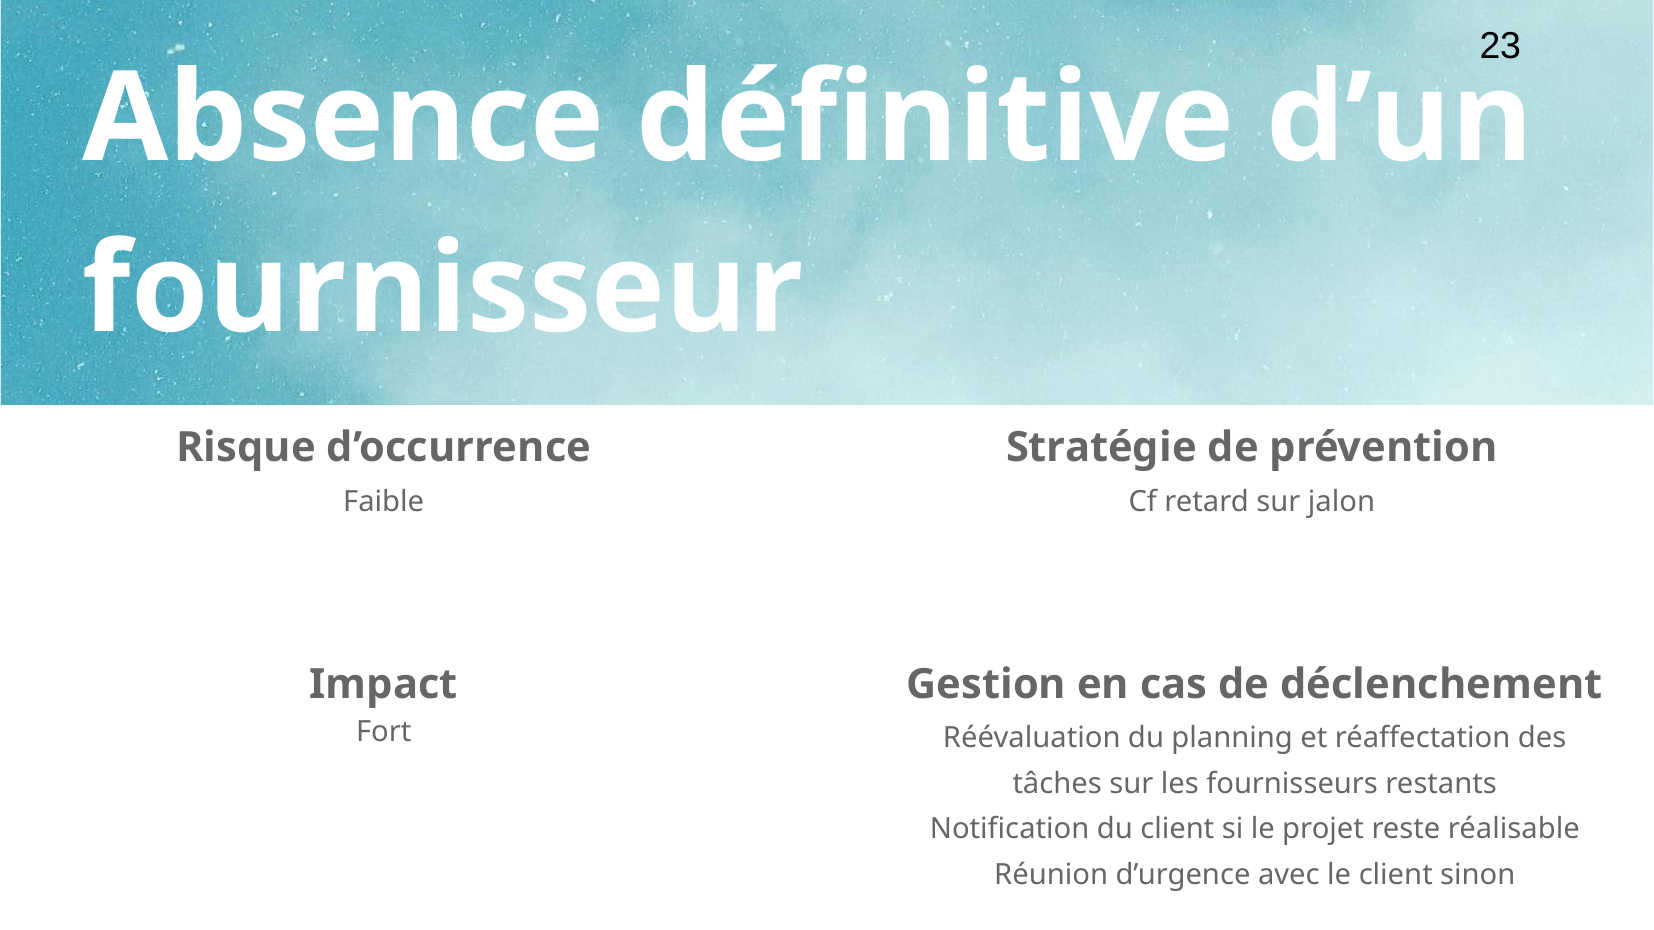

# Absence définitive d’un fournisseur
Risque d’occurrence
Faible
Stratégie de prévention
Cf retard sur jalon
Impact
Fort
Gestion en cas de déclenchement
Réévaluation du planning et réaffectation des tâches sur les fournisseurs restants
Notification du client si le projet reste réalisable
Réunion d’urgence avec le client sinon